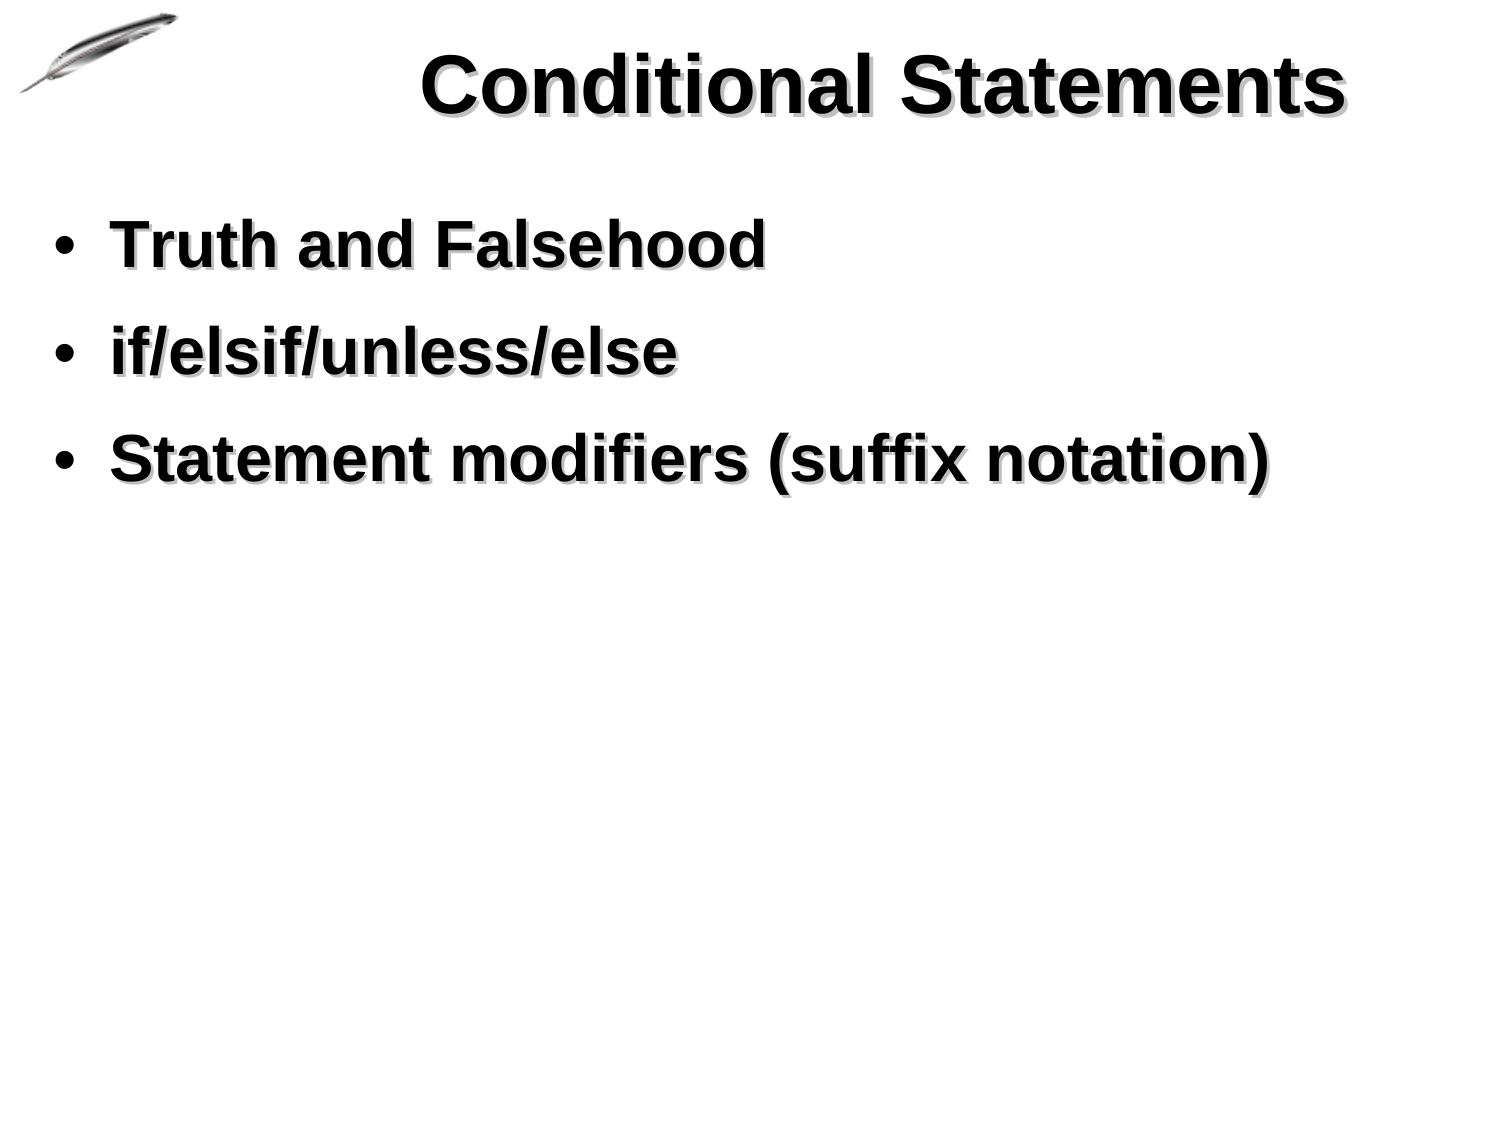

# Conditional Statements
Truth and Falsehood
if/elsif/unless/else
Statement modifiers (suffix notation)